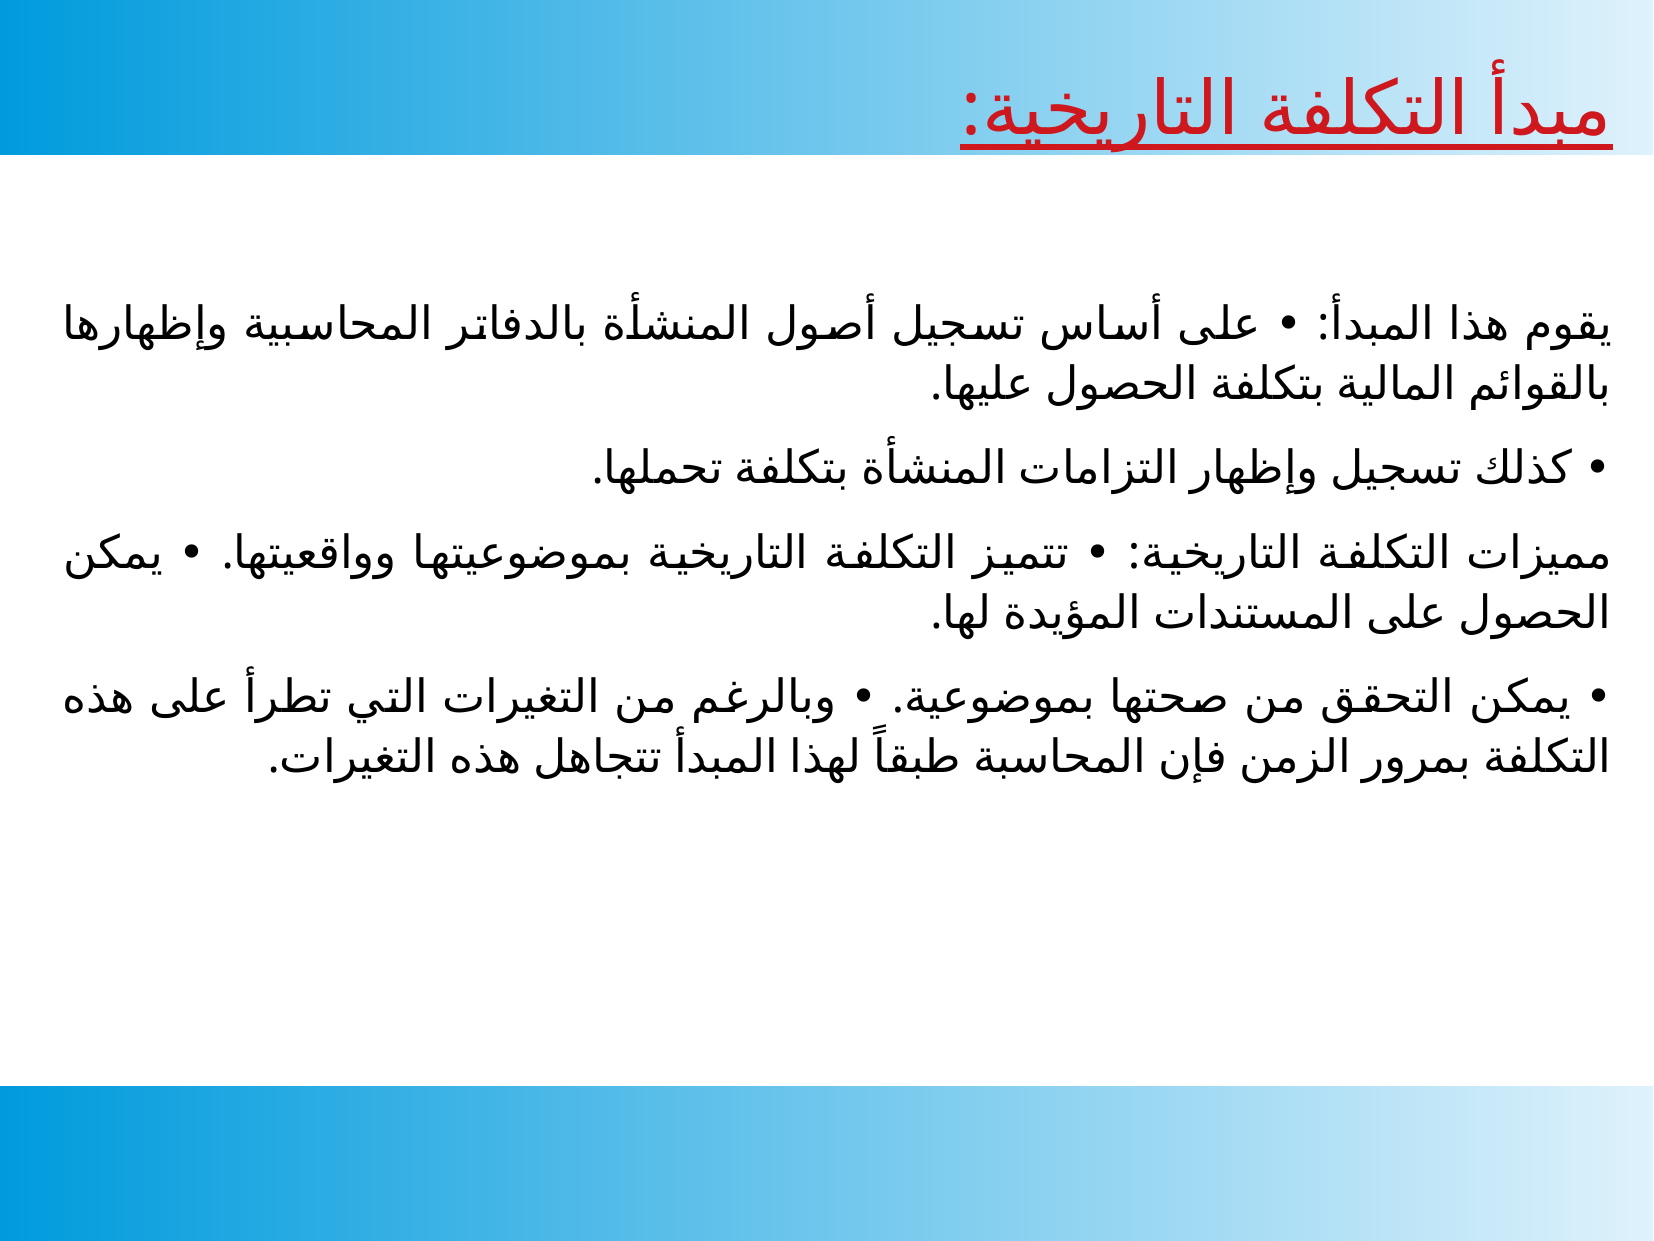

مبدأ التكلفة التاريخية:
يقوم هذا المبدأ: • على أساس تسجيل أصول المنشأة بالدفاتر المحاسبية وإظهارها بالقوائم المالية بتكلفة الحصول عليها.
• كذلك تسجيل وإظهار التزامات المنشأة بتكلفة تحملها.
مميزات التكلفة التاريخية: • تتميز التكلفة التاريخية بموضوعيتها وواقعيتها. • يمكن الحصول على المستندات المؤيدة لها.
• يمكن التحقق من صحتها بموضوعية. • وبالرغم من التغيرات التي تطرأ على هذه التكلفة بمرور الزمن فإن المحاسبة طبقاً لهذا المبدأ تتجاهل هذه التغيرات.